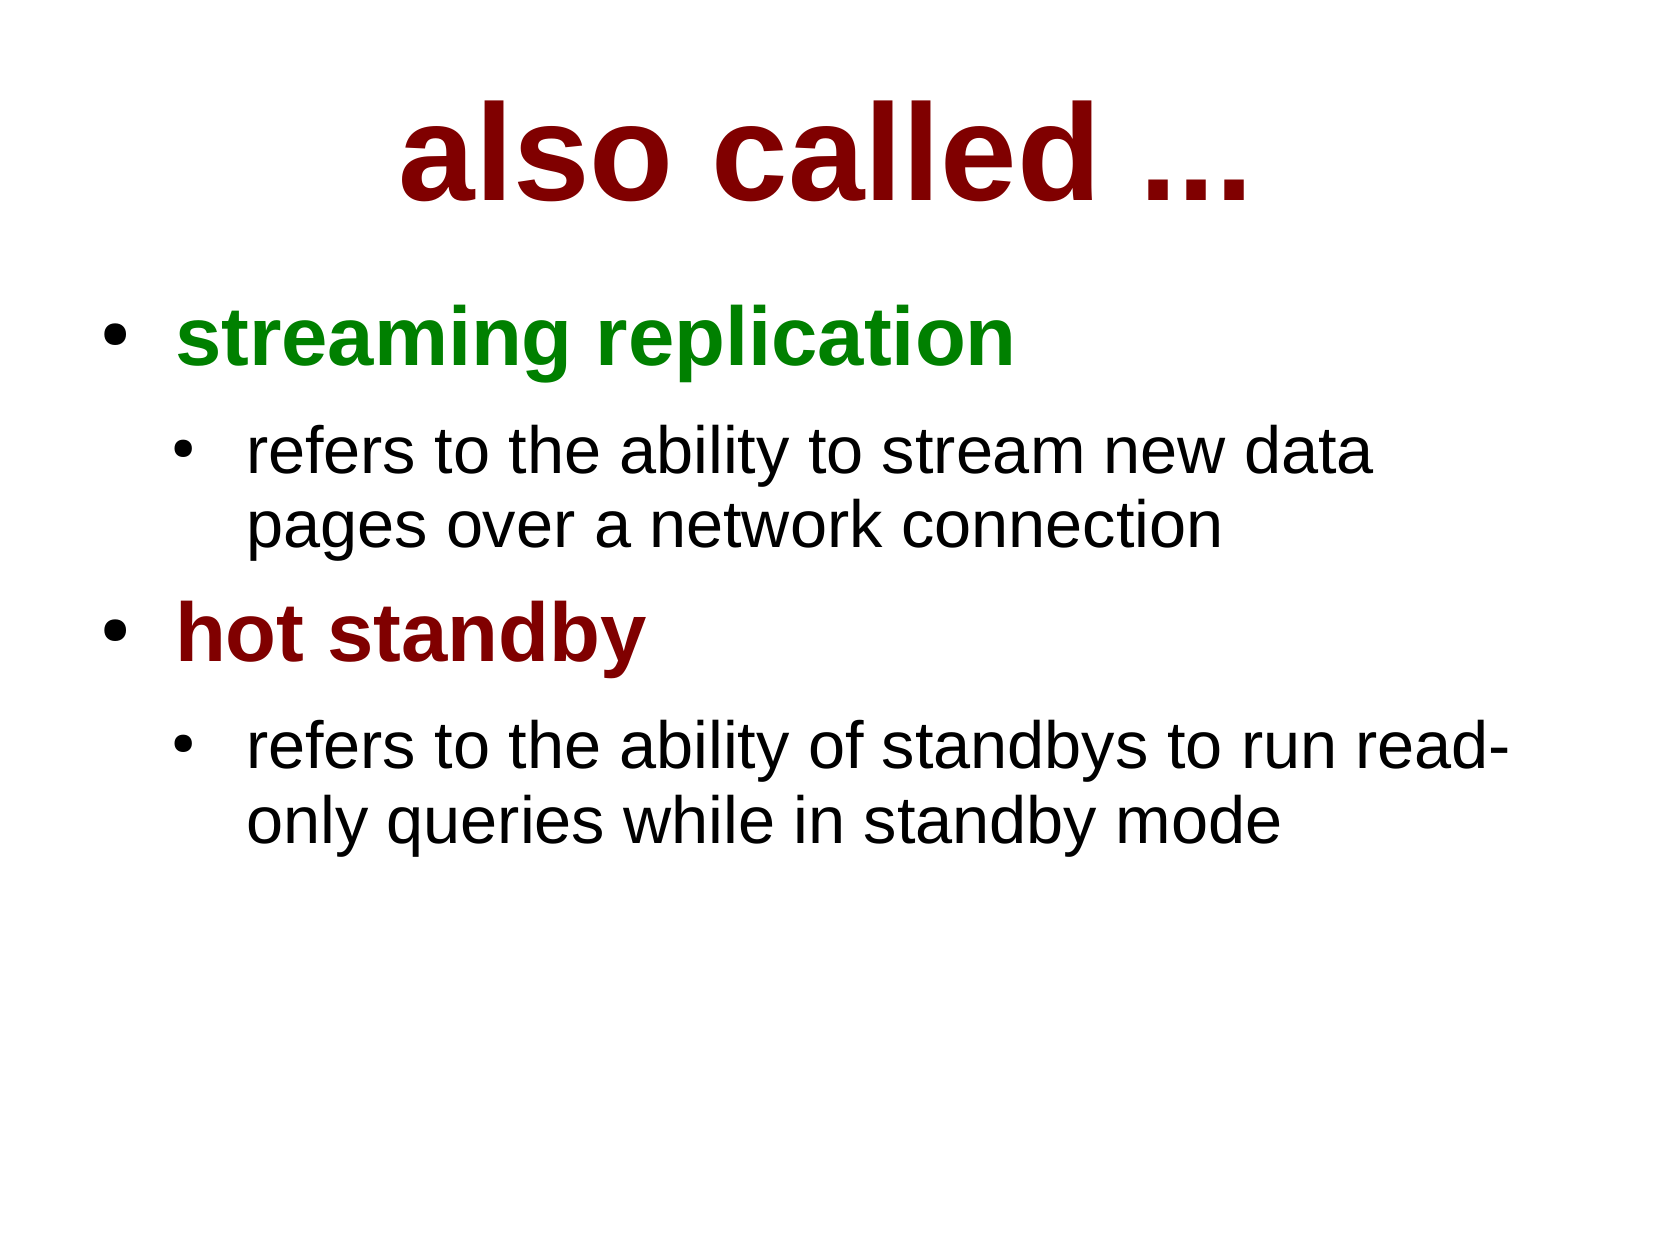

# also called ...
streaming replication
refers to the ability to stream new data pages over a network connection
hot standby
refers to the ability of standbys to run read-only queries while in standby mode